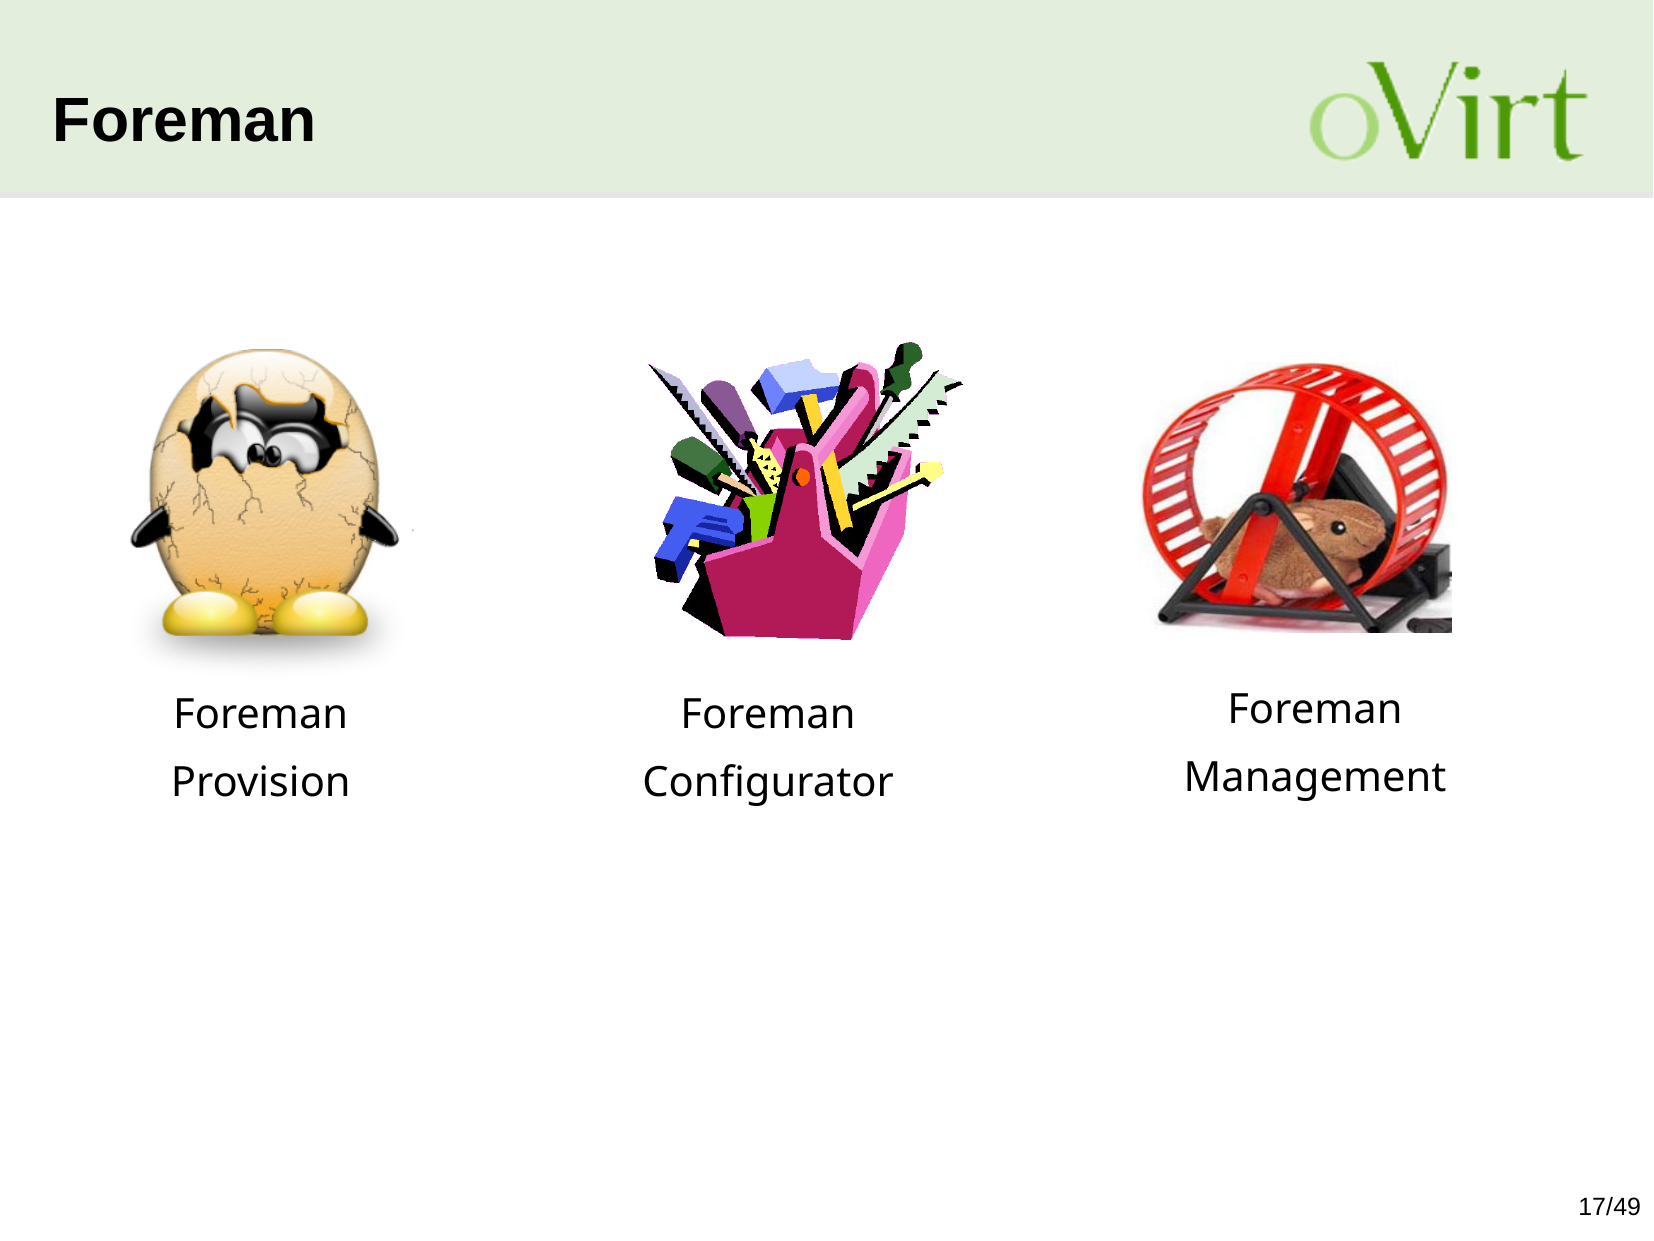

# Foreman
Foreman
Management
Foreman
Provision
Foreman
Configurator